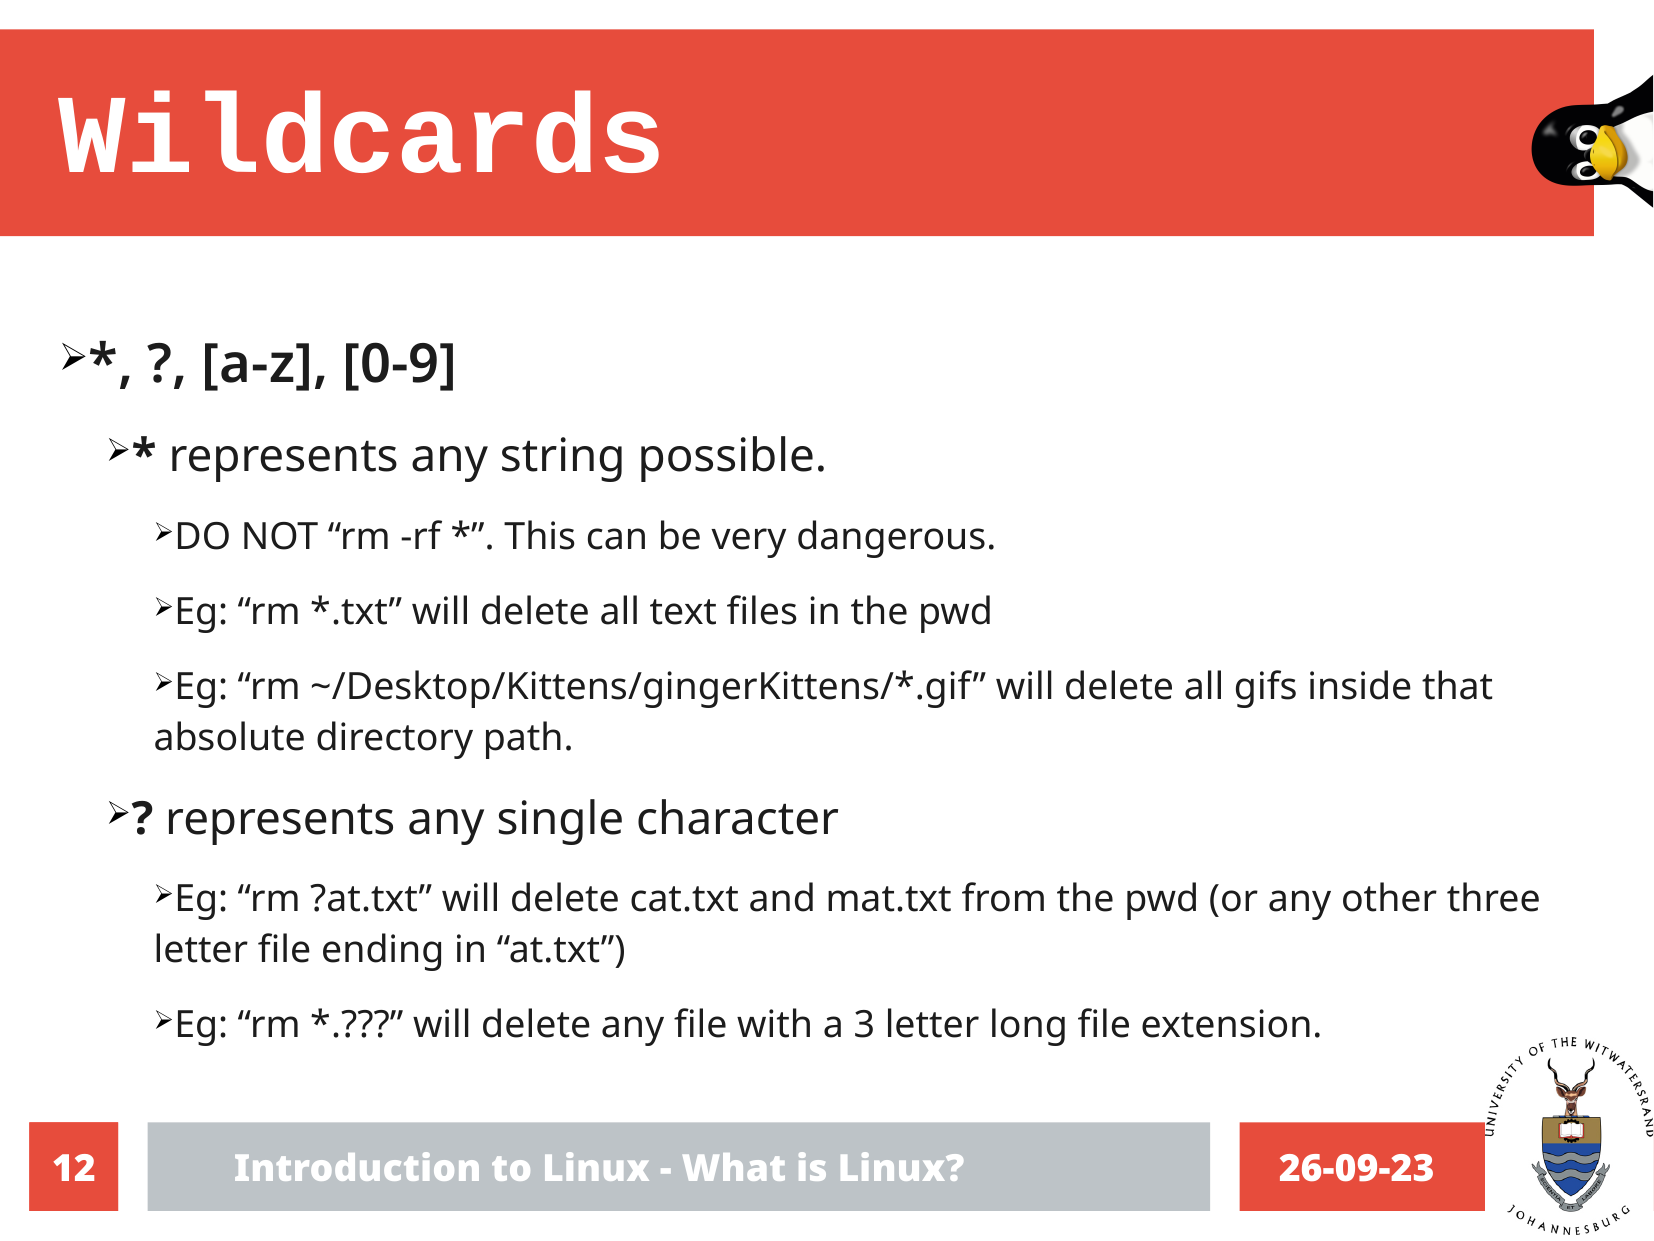

# Wildcards
*, ?, [a-z], [0-9]
* represents any string possible.
DO NOT “rm -rf *”. This can be very dangerous.
Eg: “rm *.txt” will delete all text files in the pwd
Eg: “rm ~/Desktop/Kittens/gingerKittens/*.gif” will delete all gifs inside that absolute directory path.
? represents any single character
Eg: “rm ?at.txt” will delete cat.txt and mat.txt from the pwd (or any other three letter file ending in “at.txt”)
Eg: “rm *.???” will delete any file with a 3 letter long file extension.
12
 Introduction to Linux - What is Linux?